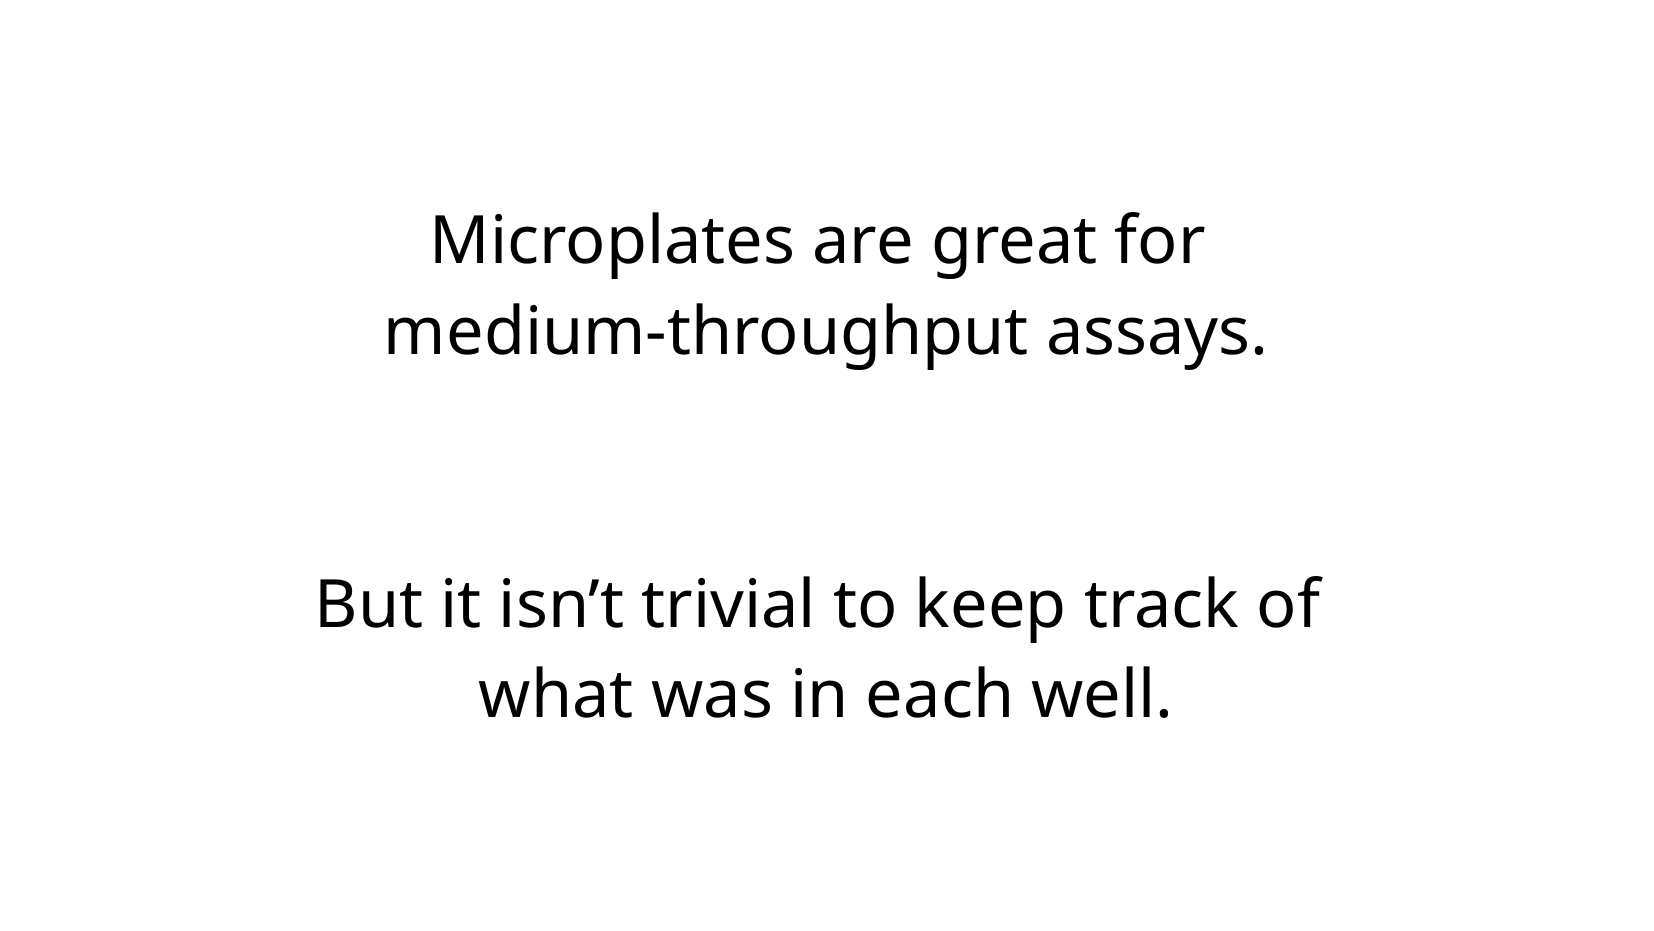

# Microplates are great for
medium-throughput assays.
But it isn’t trivial to keep track of
what was in each well.